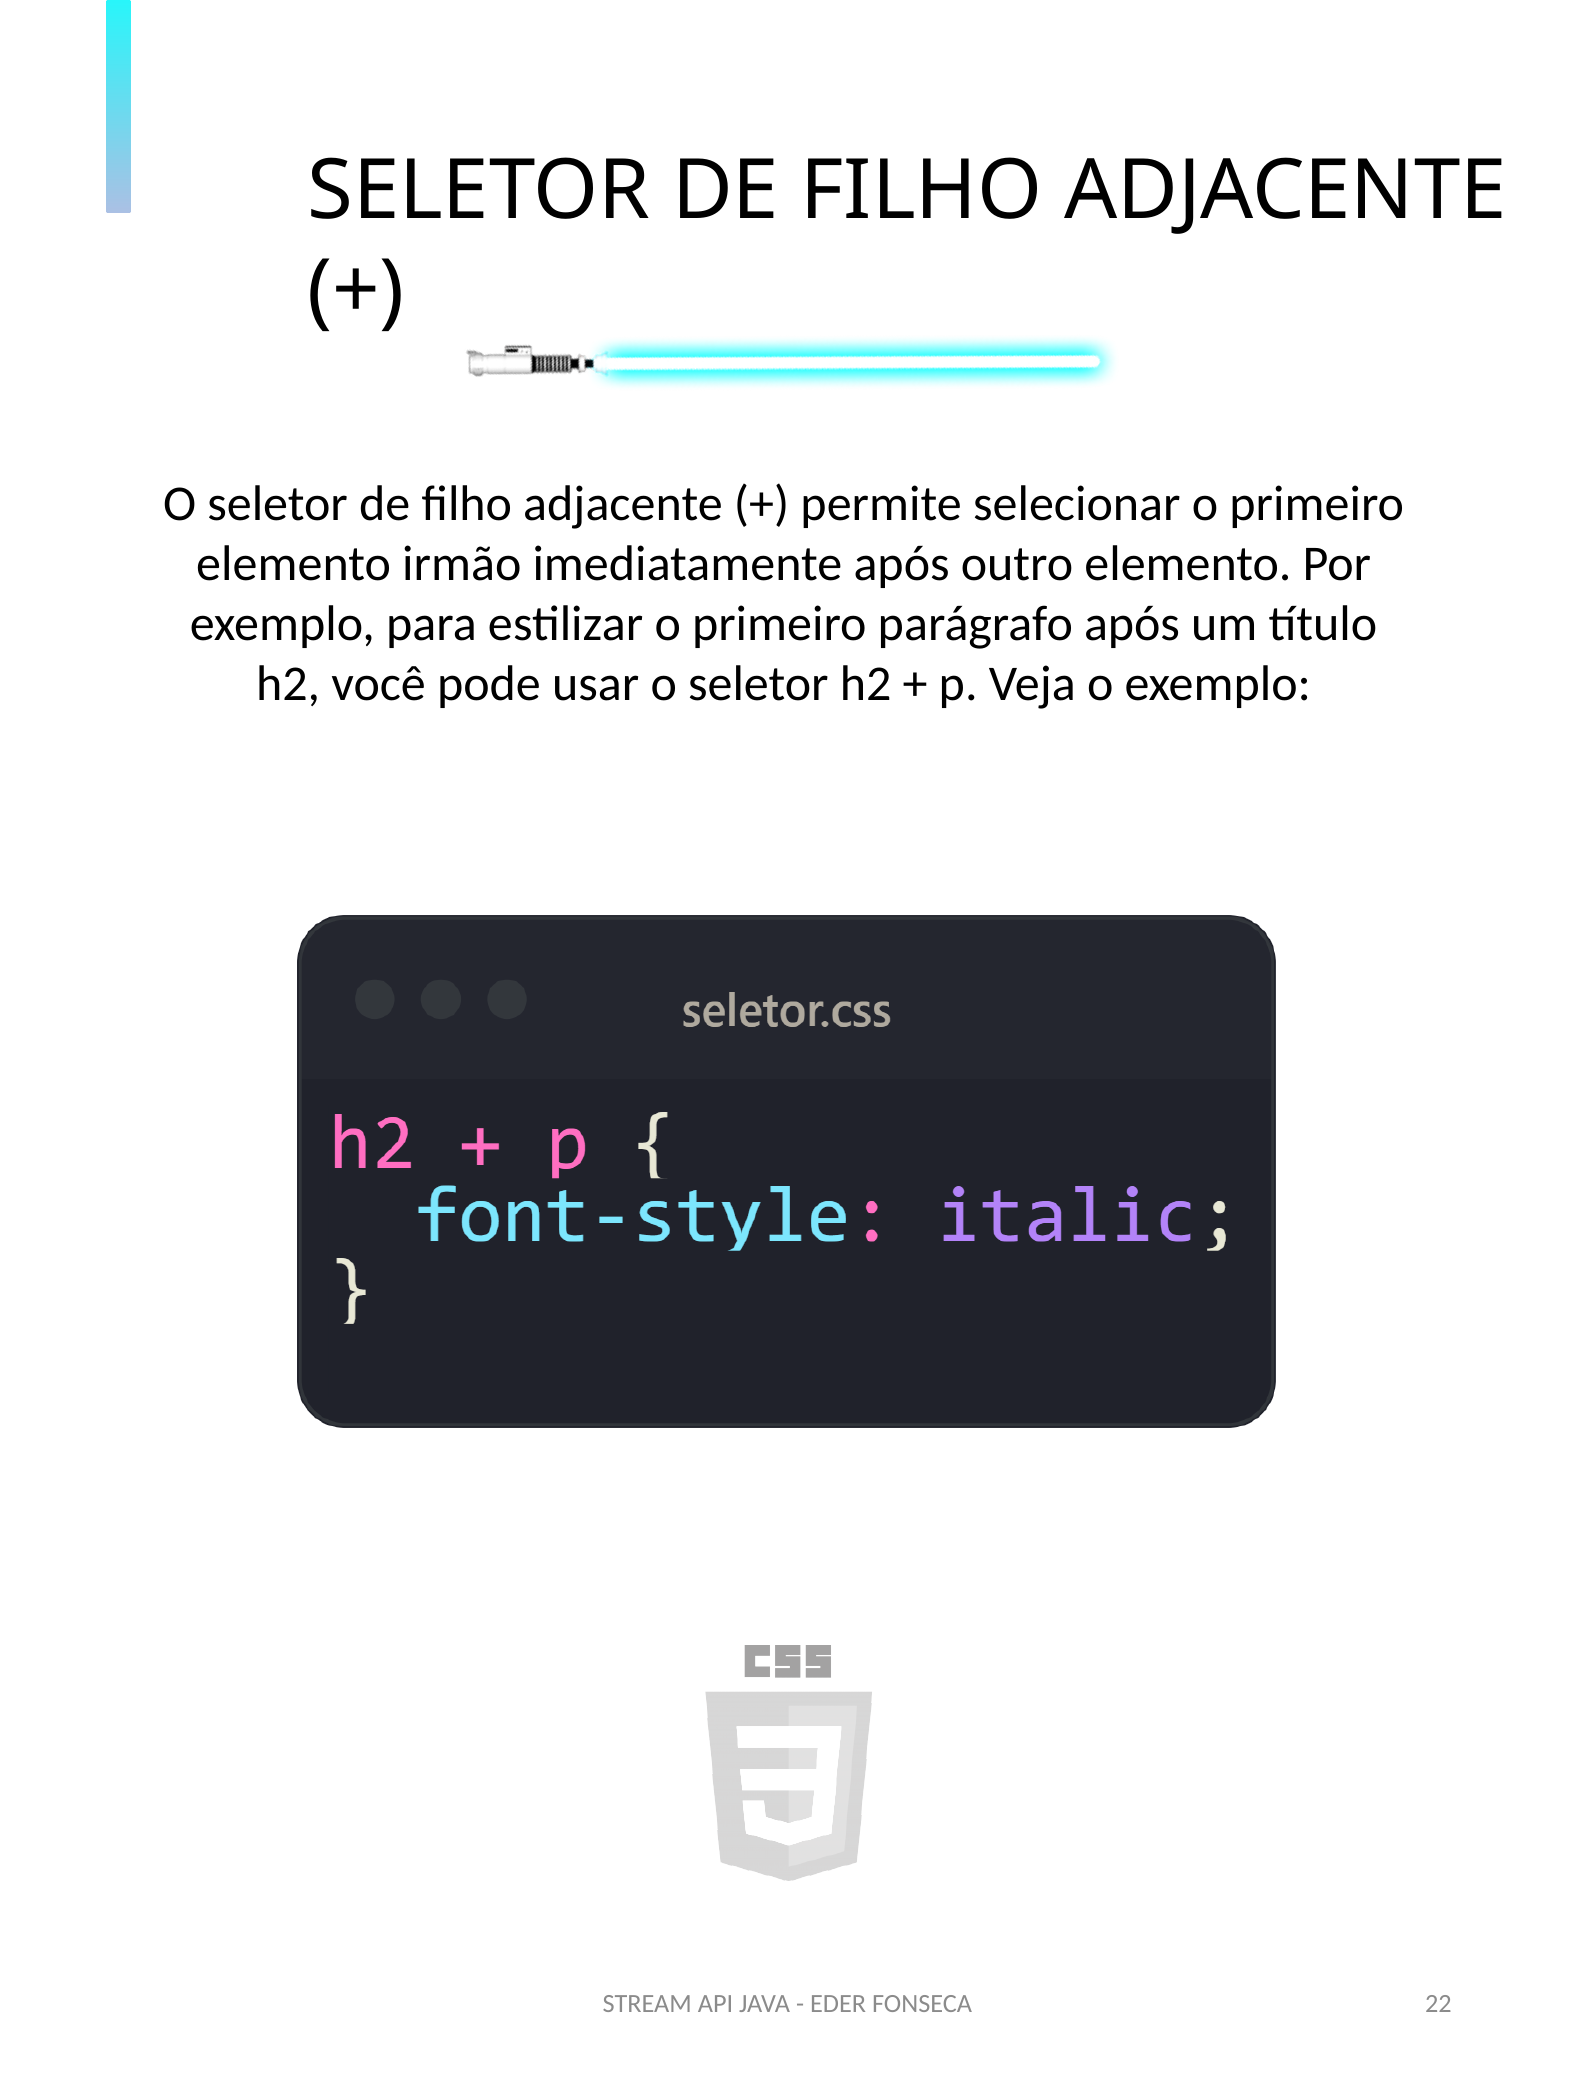

SELETOR DE FILHO ADJACENTE (+)
O seletor de filho adjacente (+) permite selecionar o primeiro elemento irmão imediatamente após outro elemento. Por exemplo, para estilizar o primeiro parágrafo após um título h2, você pode usar o seletor h2 + p. Veja o exemplo:
STREAM API JAVA - EDER FONSECA
22